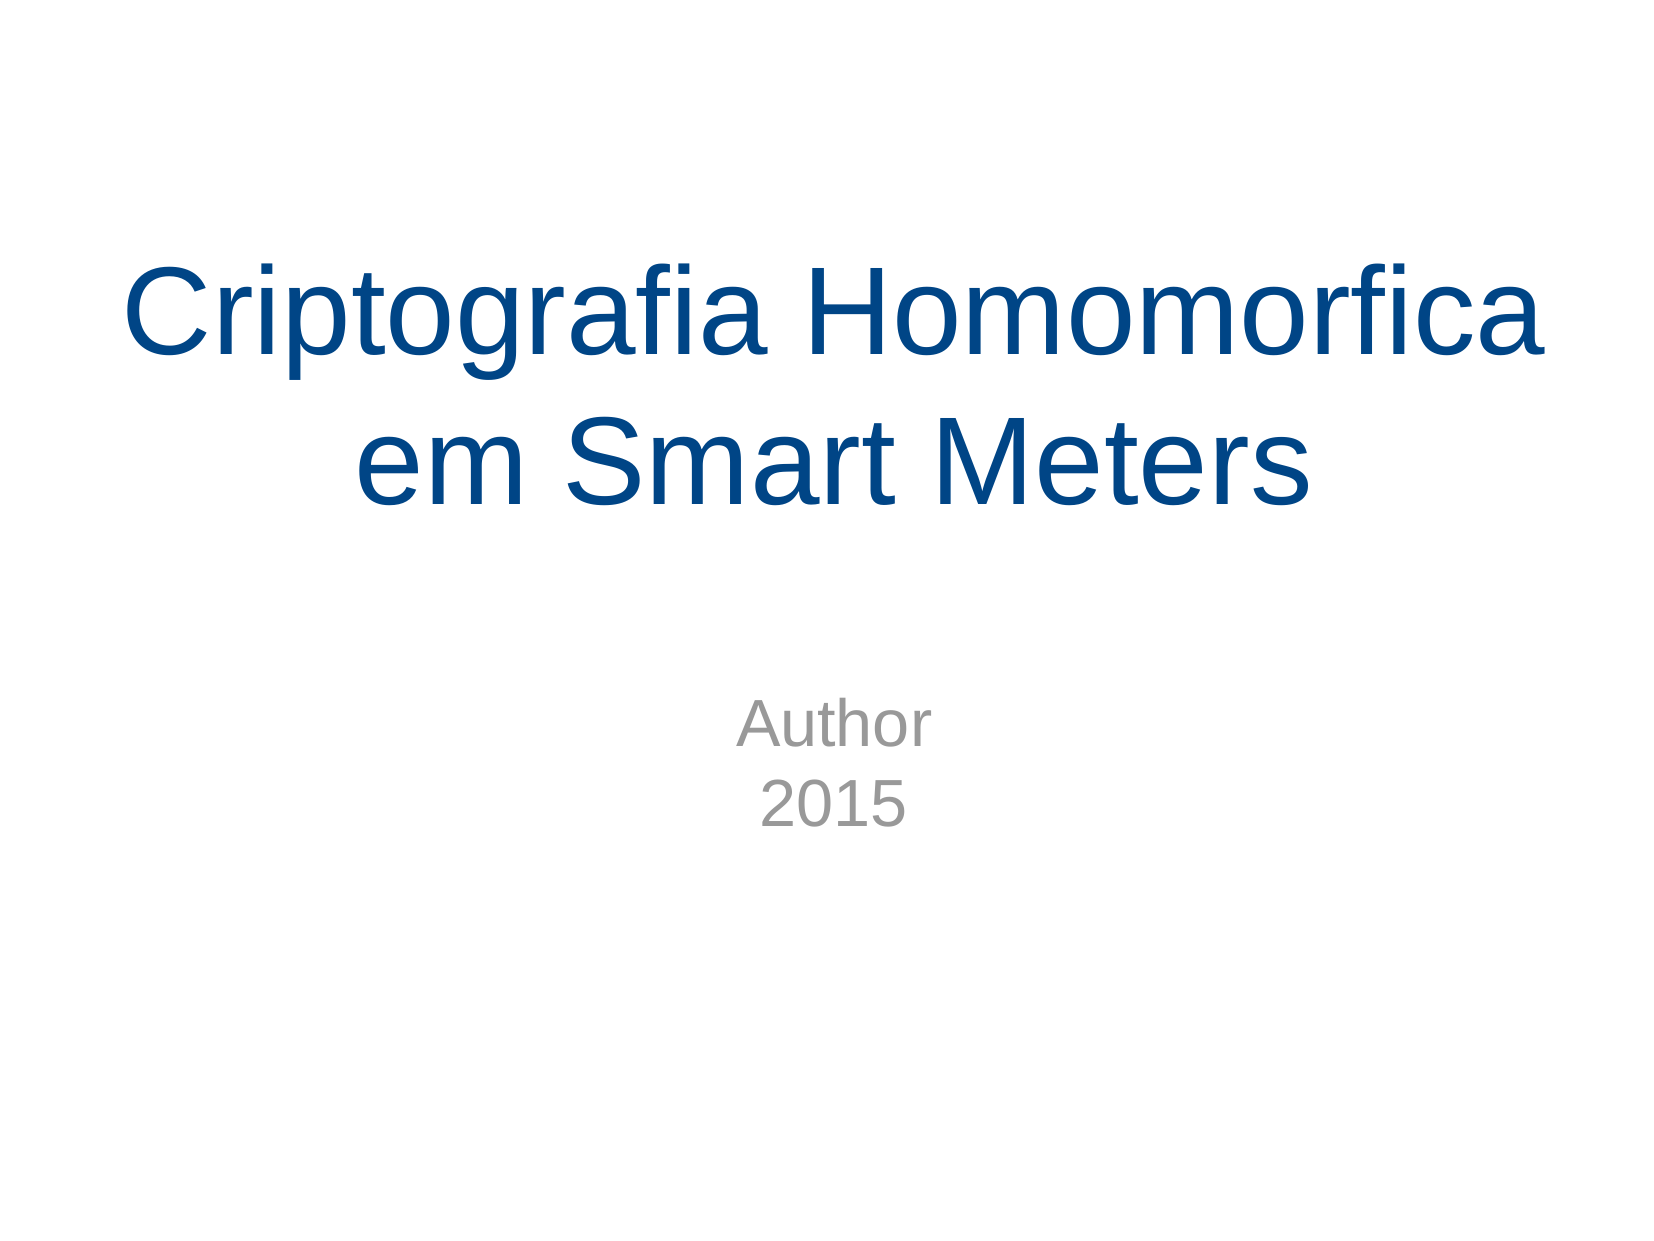

# Criptografia Homomorfica em Smart Meters Author 2015